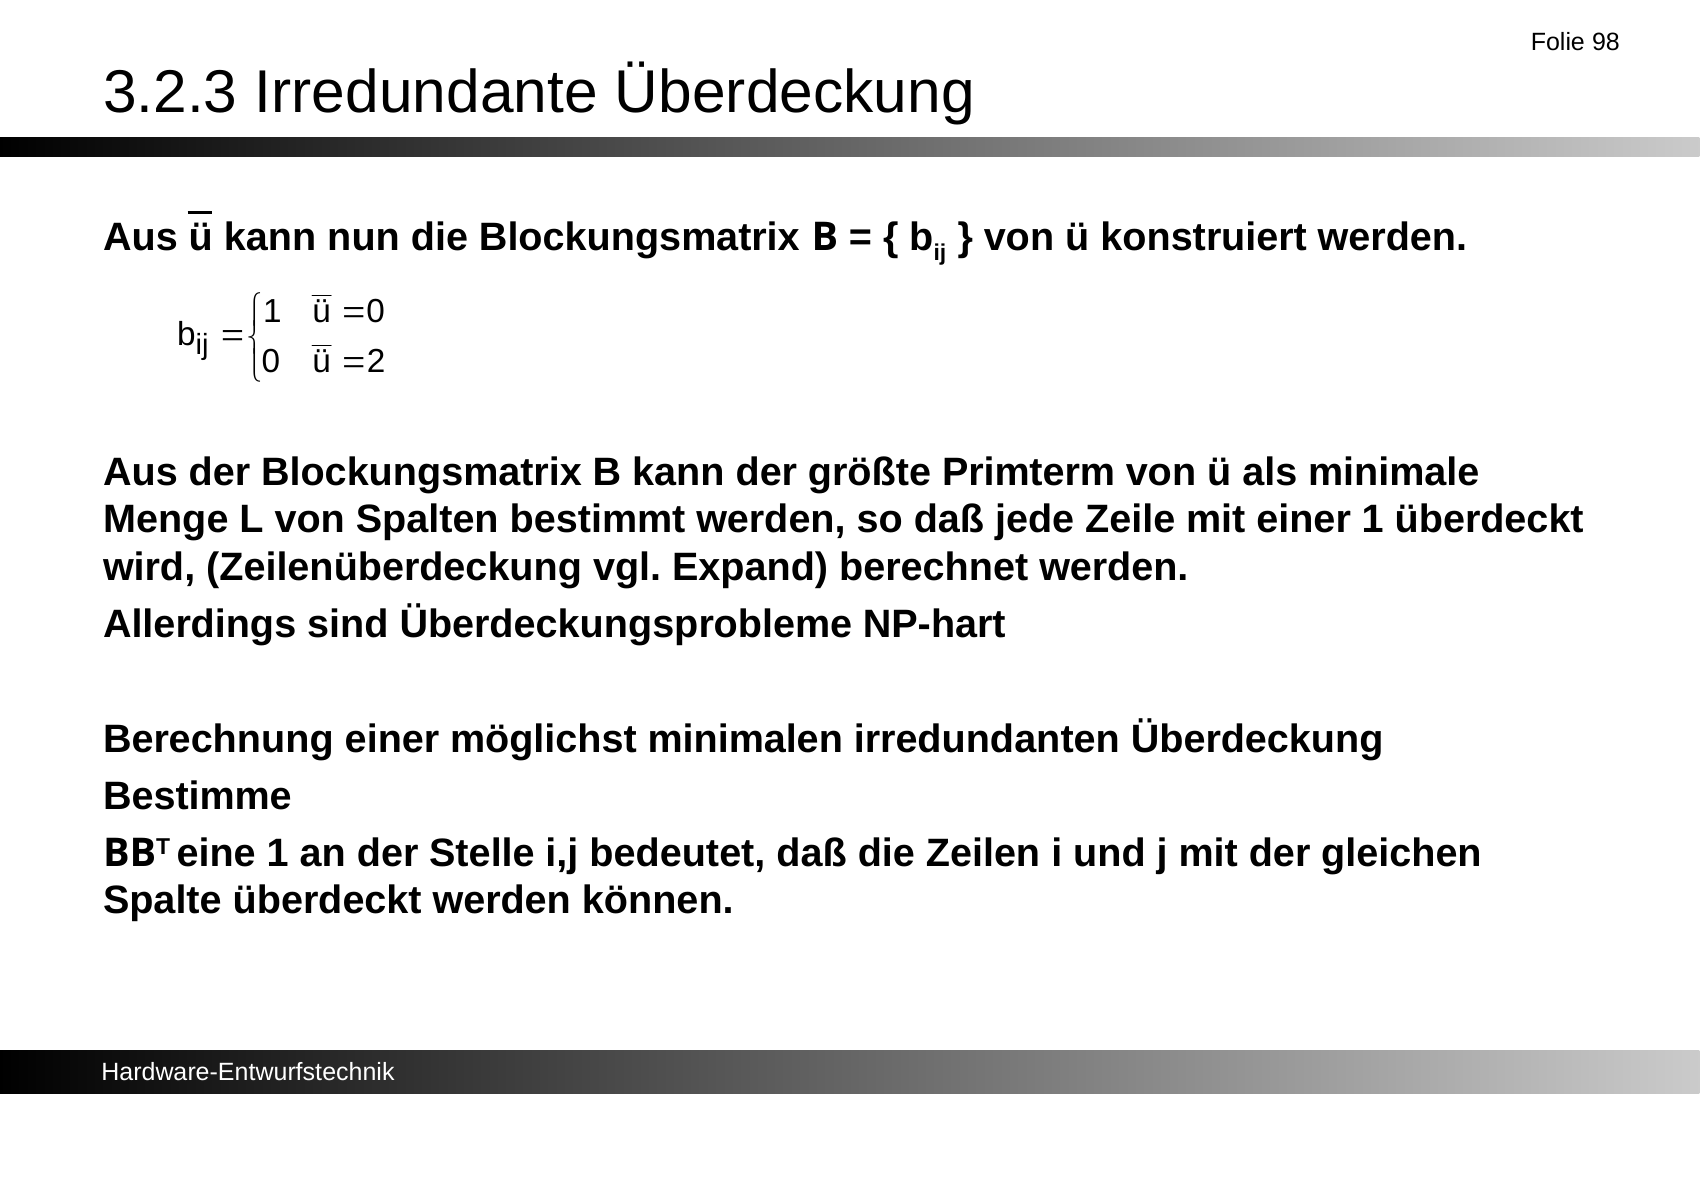

# 3.2.3 Irredundante Überdeckung
Aus ü kann nun die Blockungsmatrix B = { bij } von ü konstruiert werden.
Aus der Blockungsmatrix B kann der größte Primterm von ü als minimale Menge L von Spalten bestimmt werden, so daß jede Zeile mit einer 1 überdeckt wird, (Zeilenüberdeckung vgl. Expand) berechnet werden.
Allerdings sind Überdeckungsprobleme NP-hart
Berechnung einer möglichst minimalen irredundanten Überdeckung
Bestimme
BBT eine 1 an der Stelle i,j bedeutet, daß die Zeilen i und j mit der gleichen Spalte überdeckt werden können.